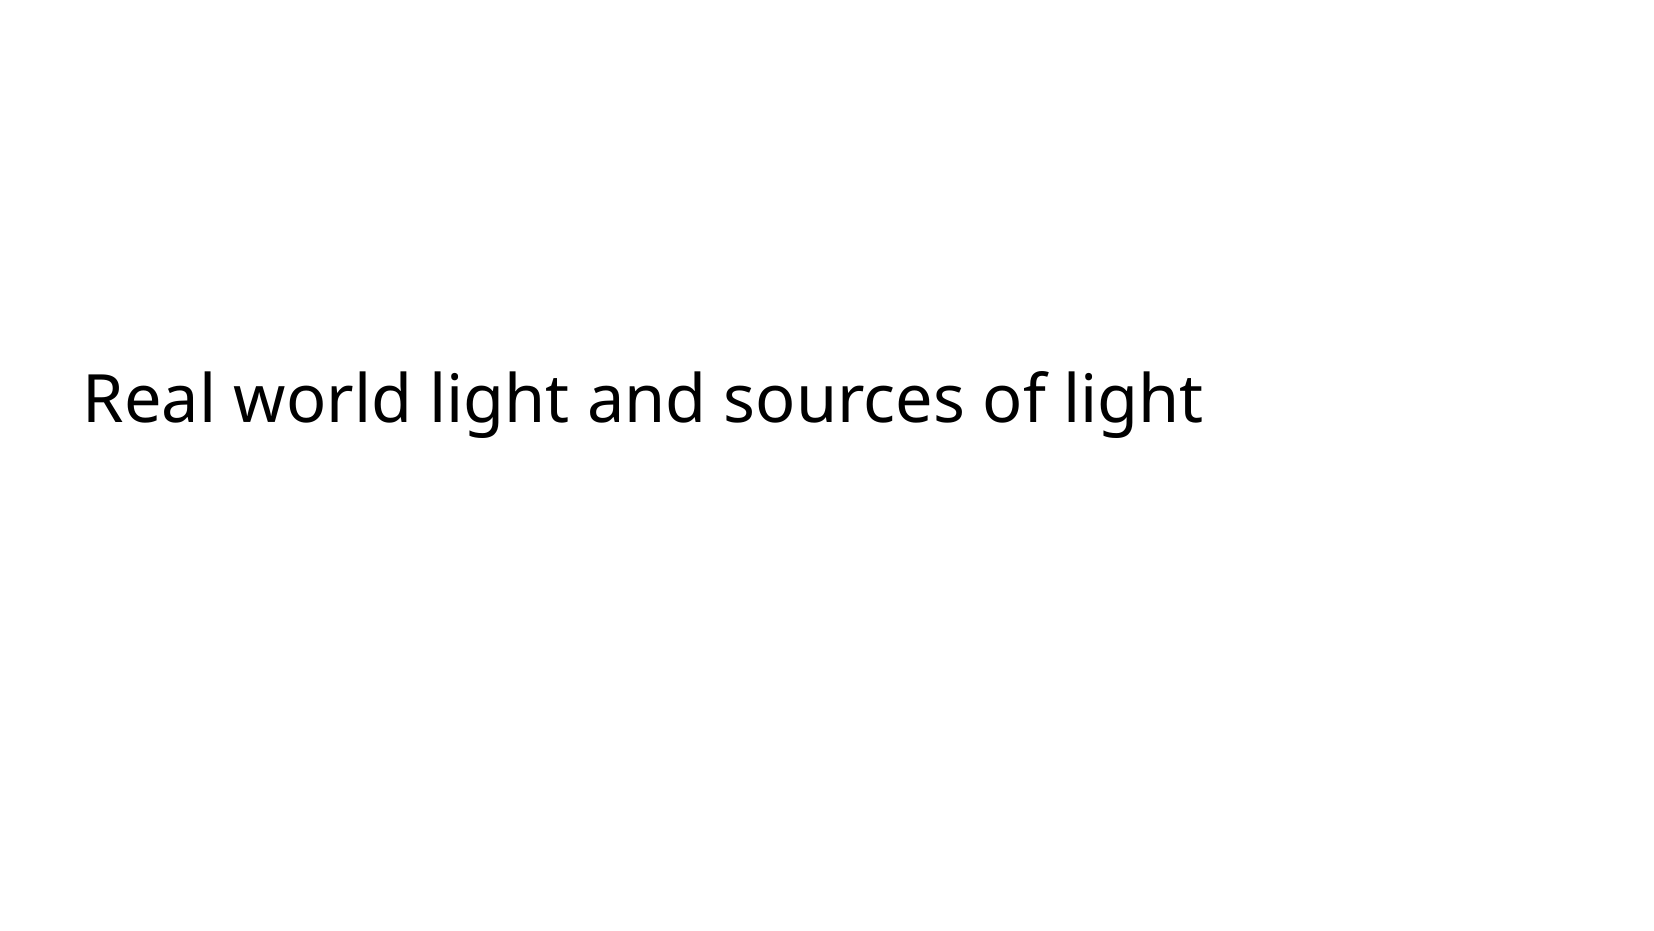

# Real world light and sources of light